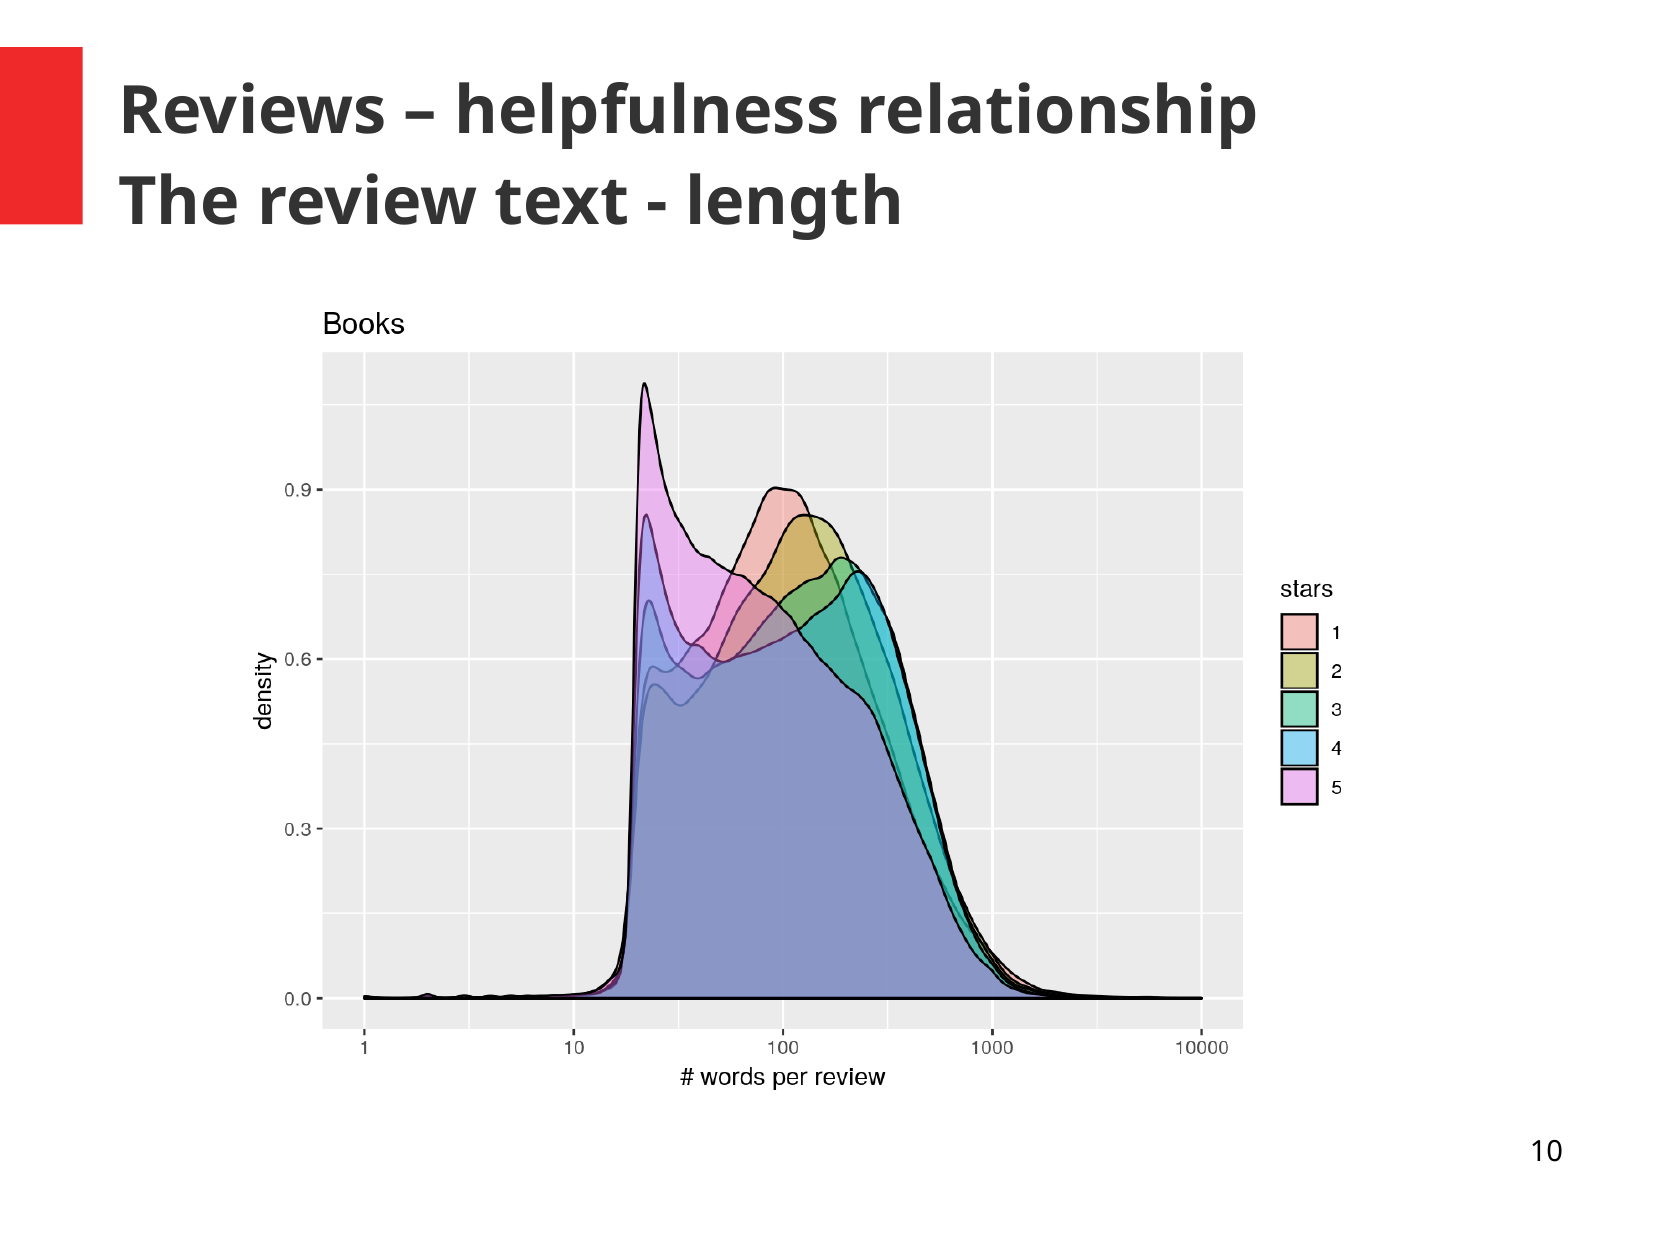

# Reviews – helpfulness relationship The review text - length
10